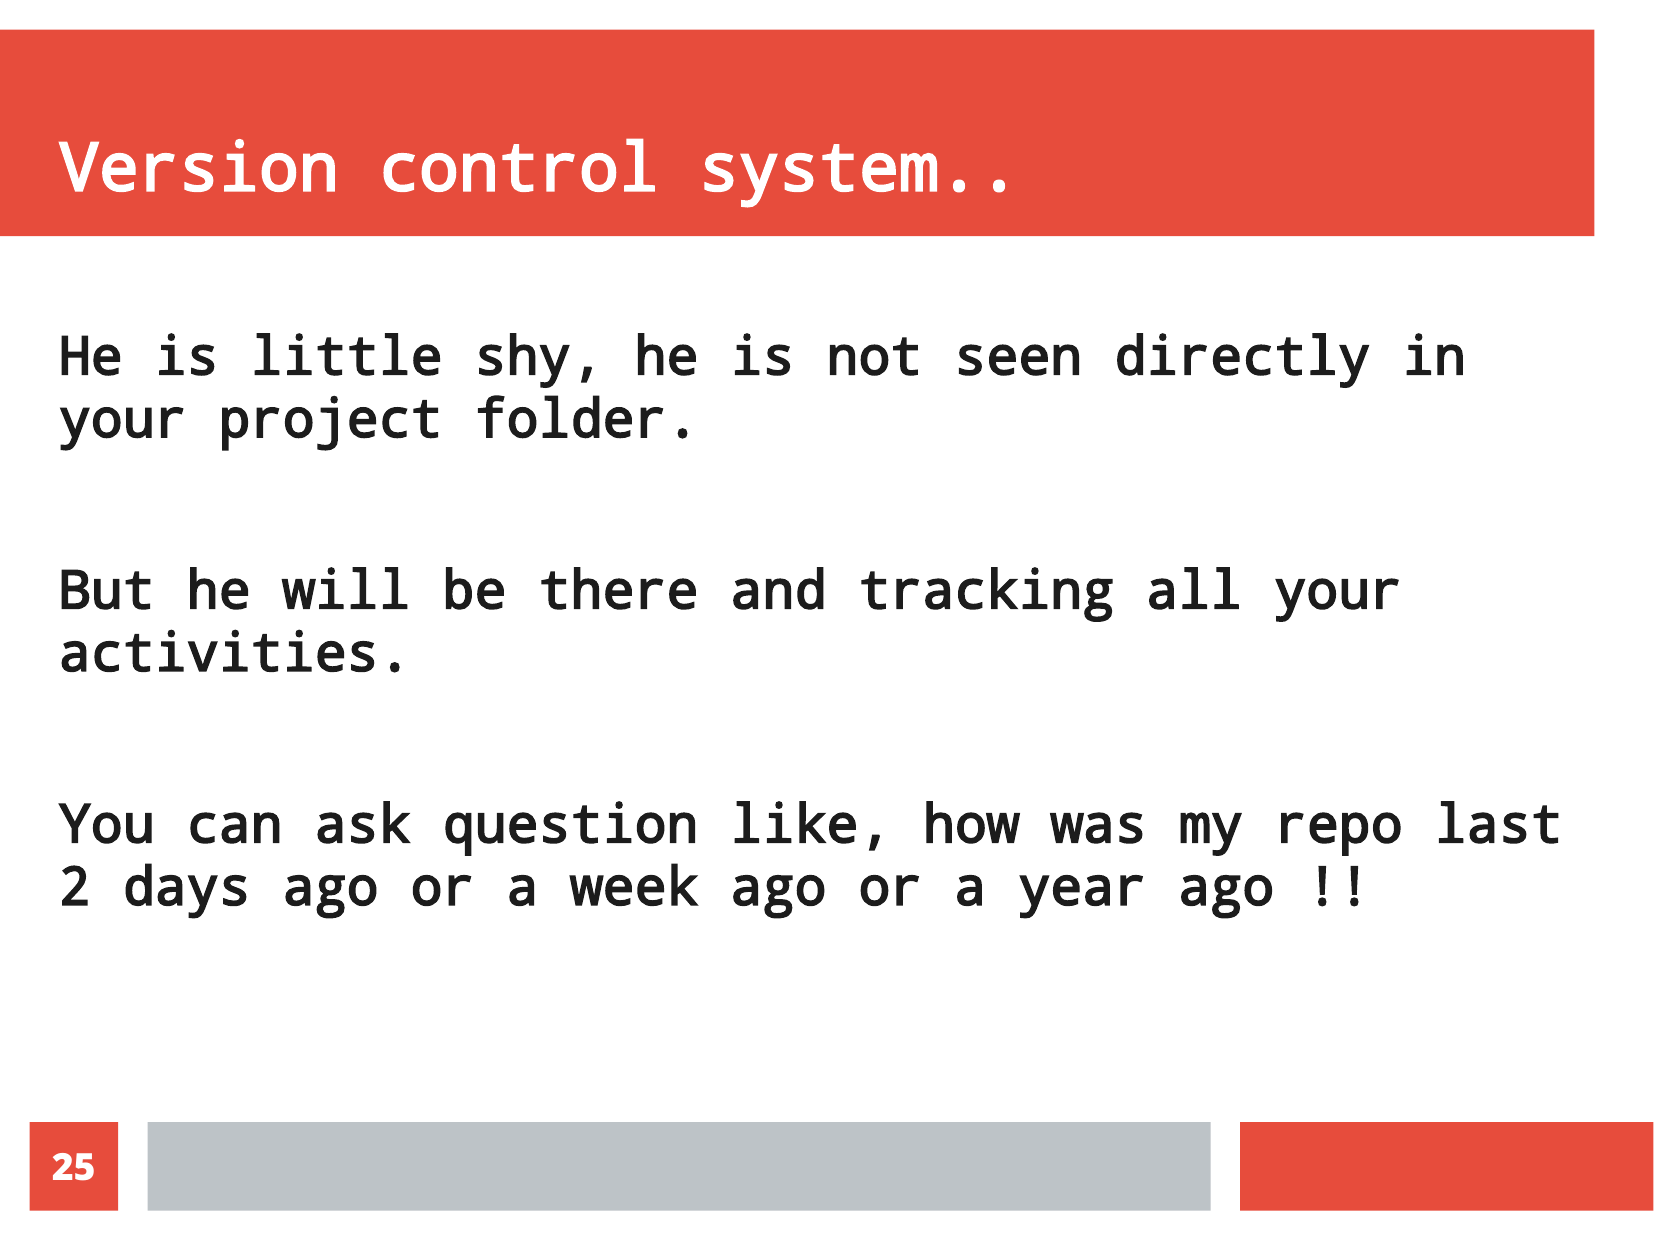

# Version control system..
He is little shy, he is not seen directly in your project folder.
But he will be there and tracking all your activities.
You can ask question like, how was my repo last 2 days ago or a week ago or a year ago !!
25